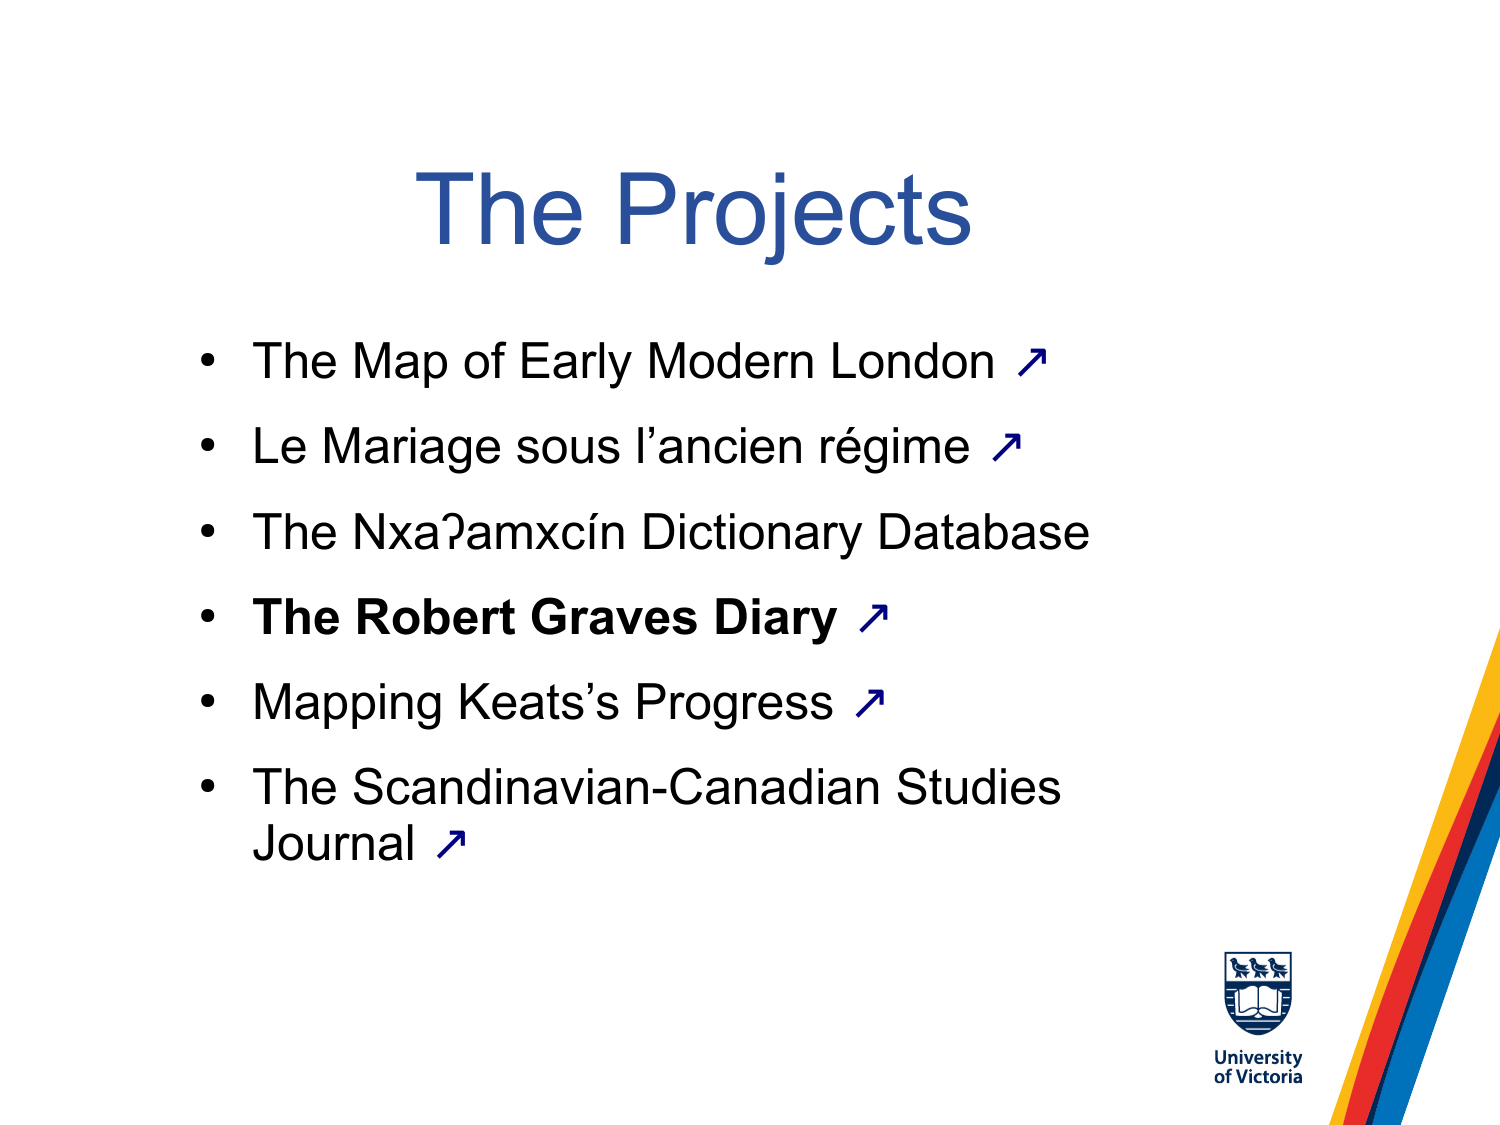

# The Projects
The Map of Early Modern London ↗
Le Mariage sous l’ancien régime ↗
The Nxaʔamxcín Dictionary Database
The Robert Graves Diary ↗
Mapping Keats’s Progress ↗
The Scandinavian-Canadian Studies Journal ↗